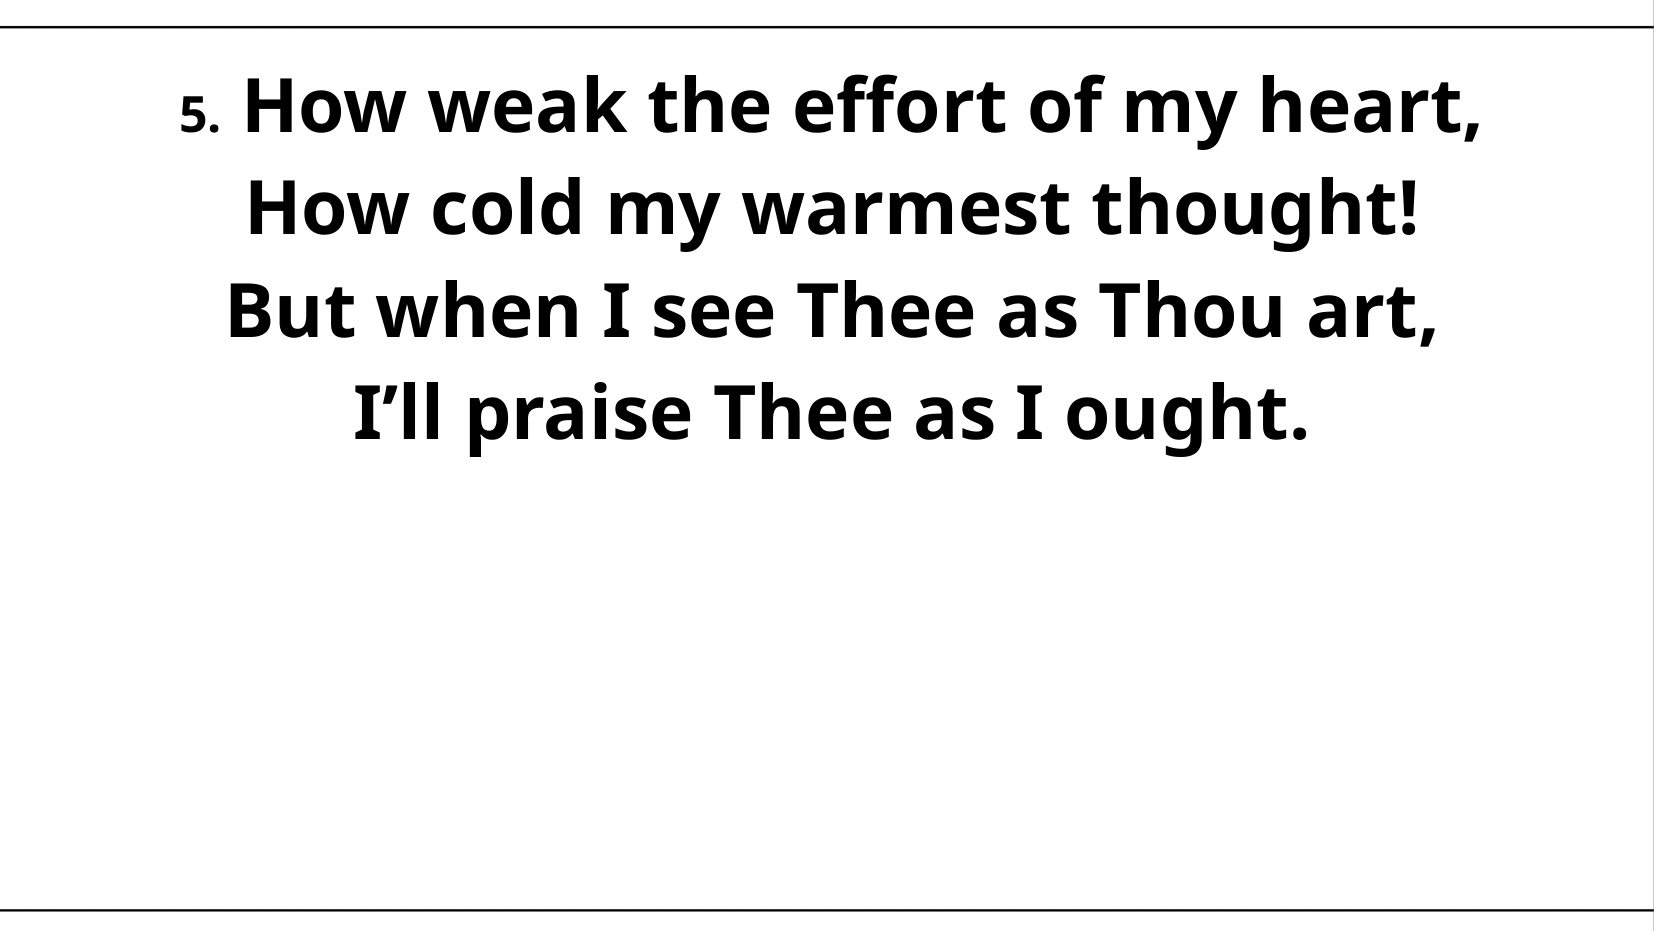

5. How weak the effort of my heart,
How cold my warmest thought!
But when I see Thee as Thou art,
I’ll praise Thee as I ought.